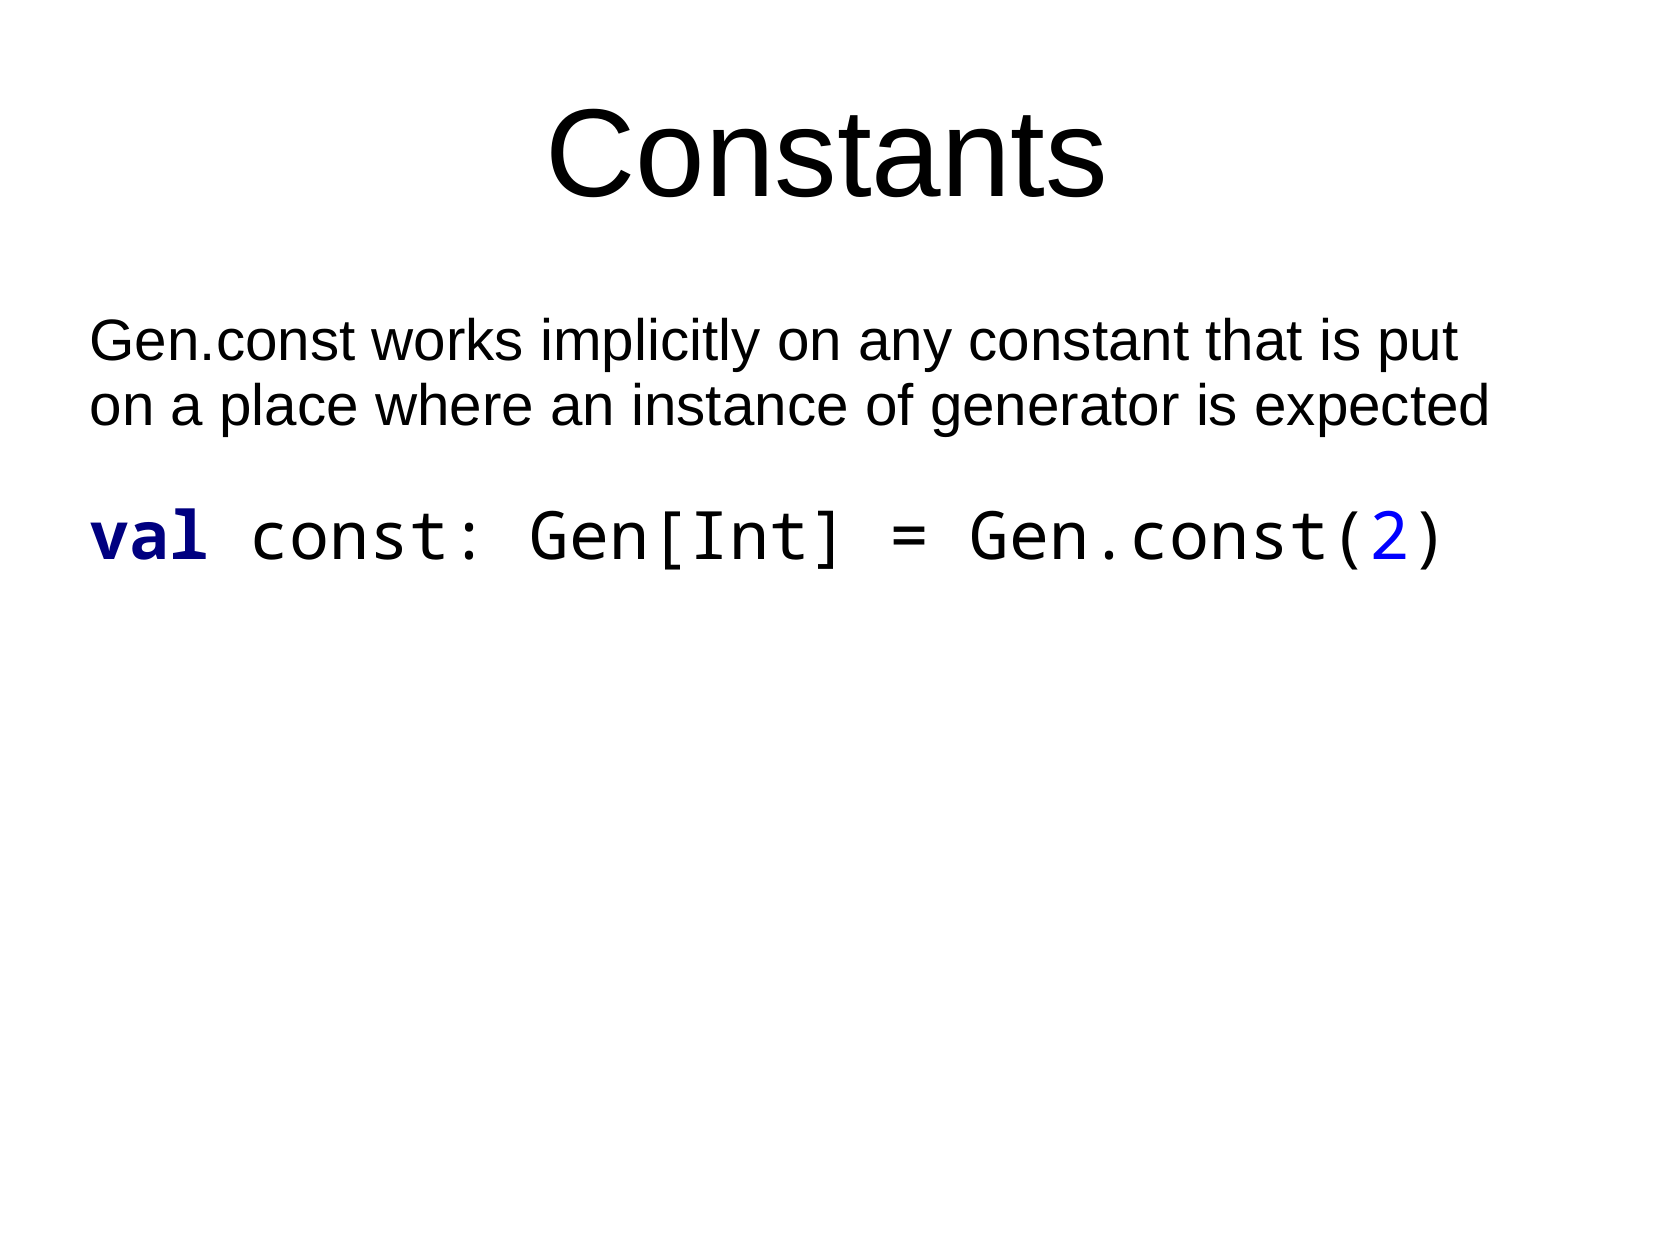

# Constants
Gen.const works implicitly on any constant that is put
on a place where an instance of generator is expected
val const: Gen[Int] = Gen.const(2)